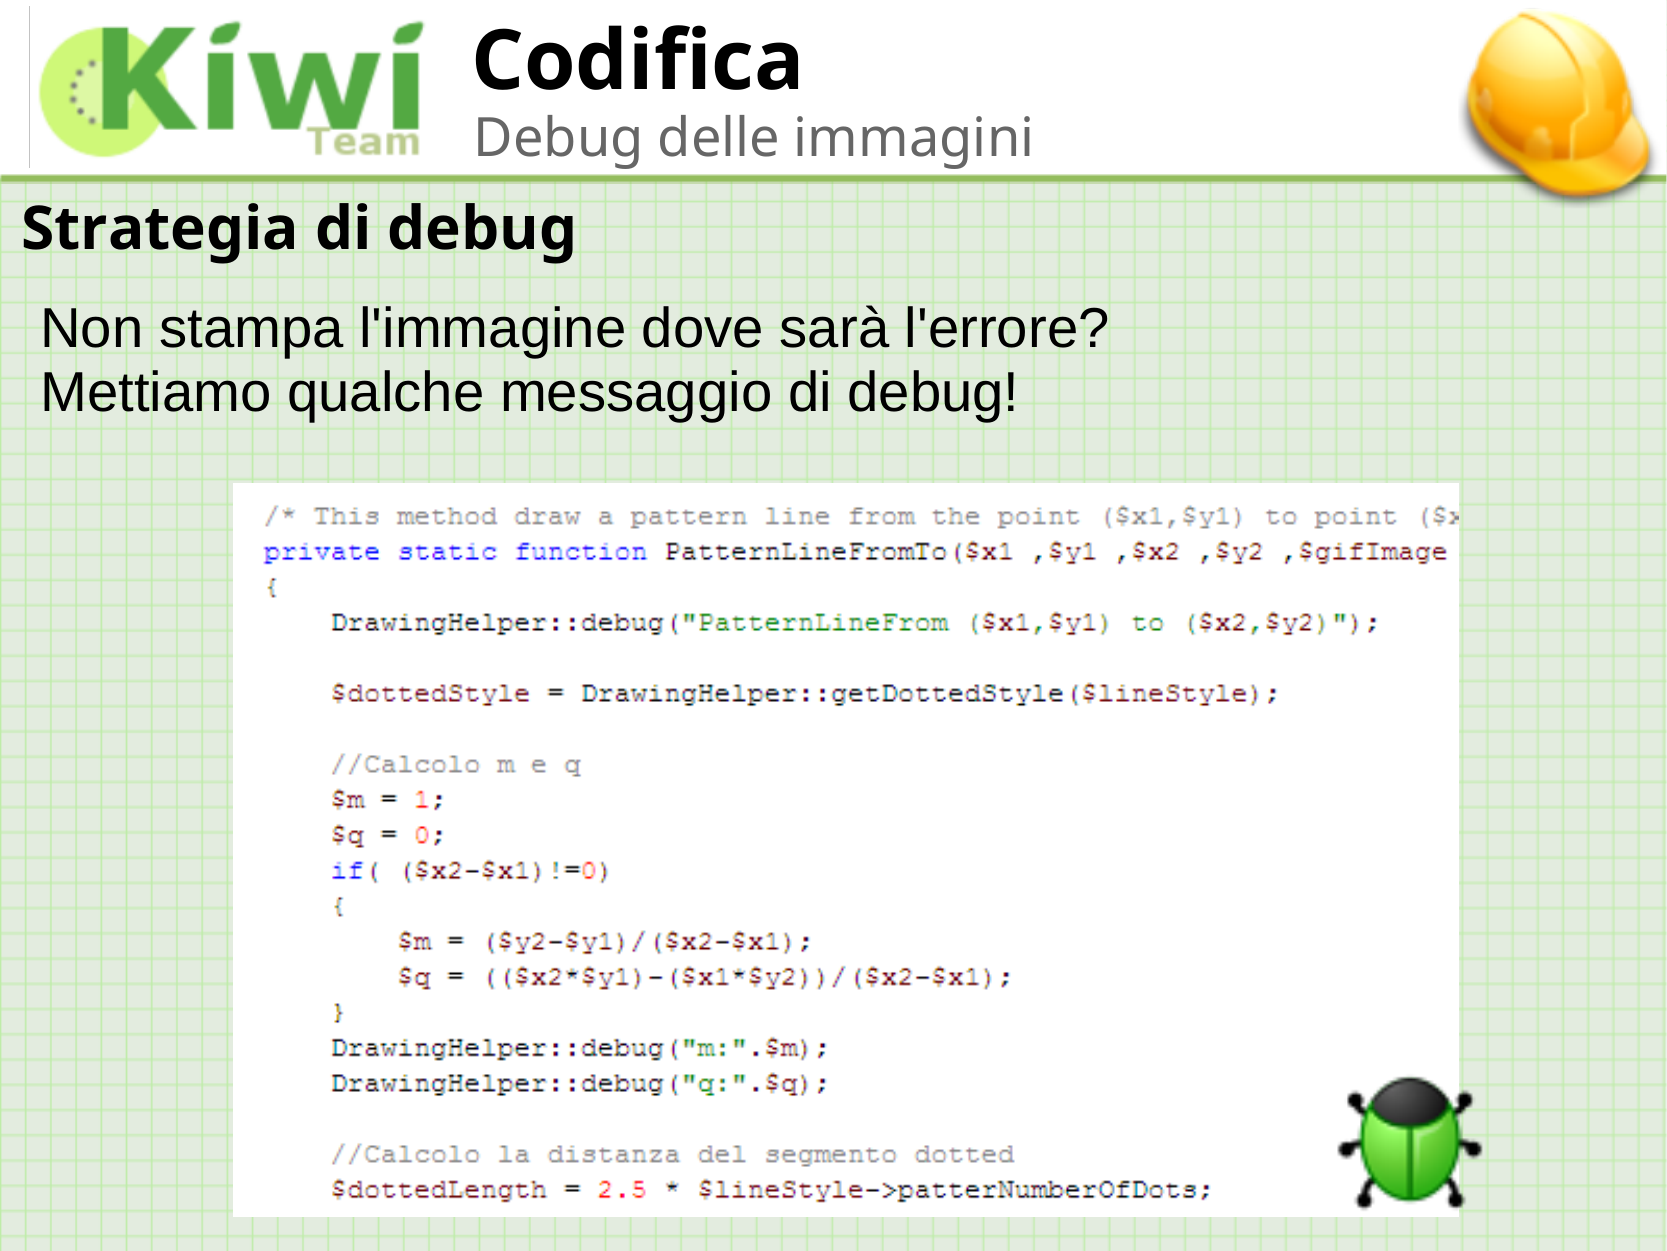

# Codifica
Debug delle immagini
Strategia di debug
Non stampa l'immagine dove sarà l'errore?
Mettiamo qualche messaggio di debug!